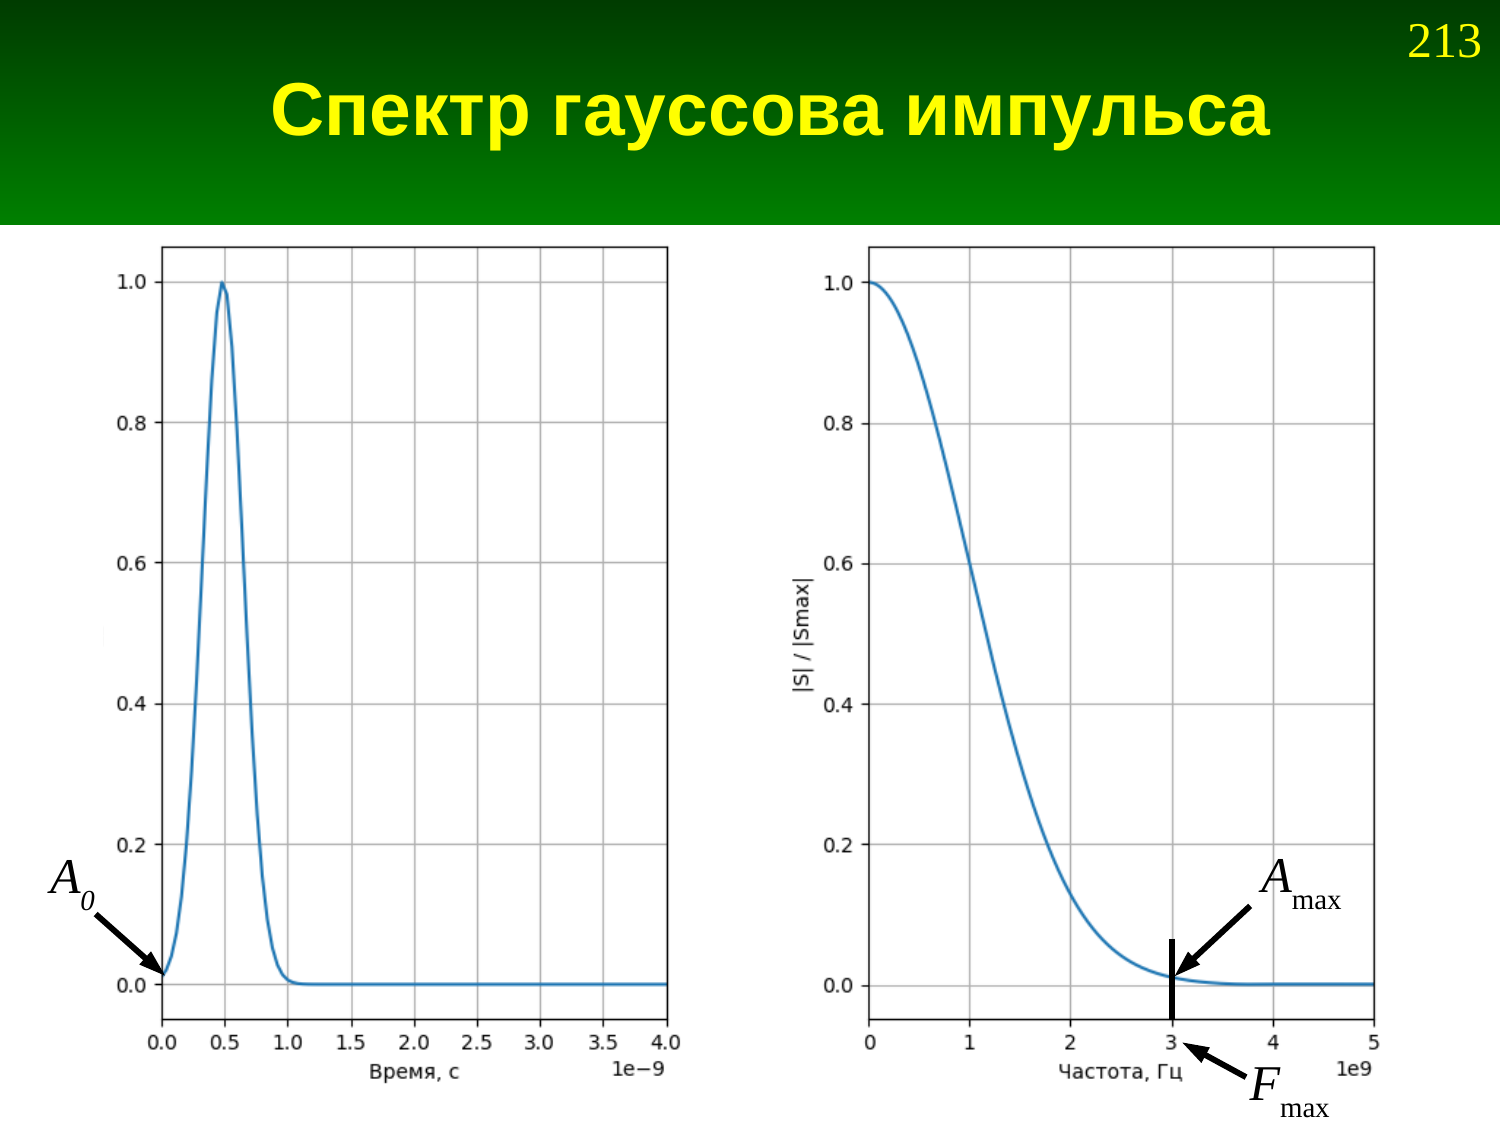

# Спектр гауссова импульса
Amax
A0
Fmax